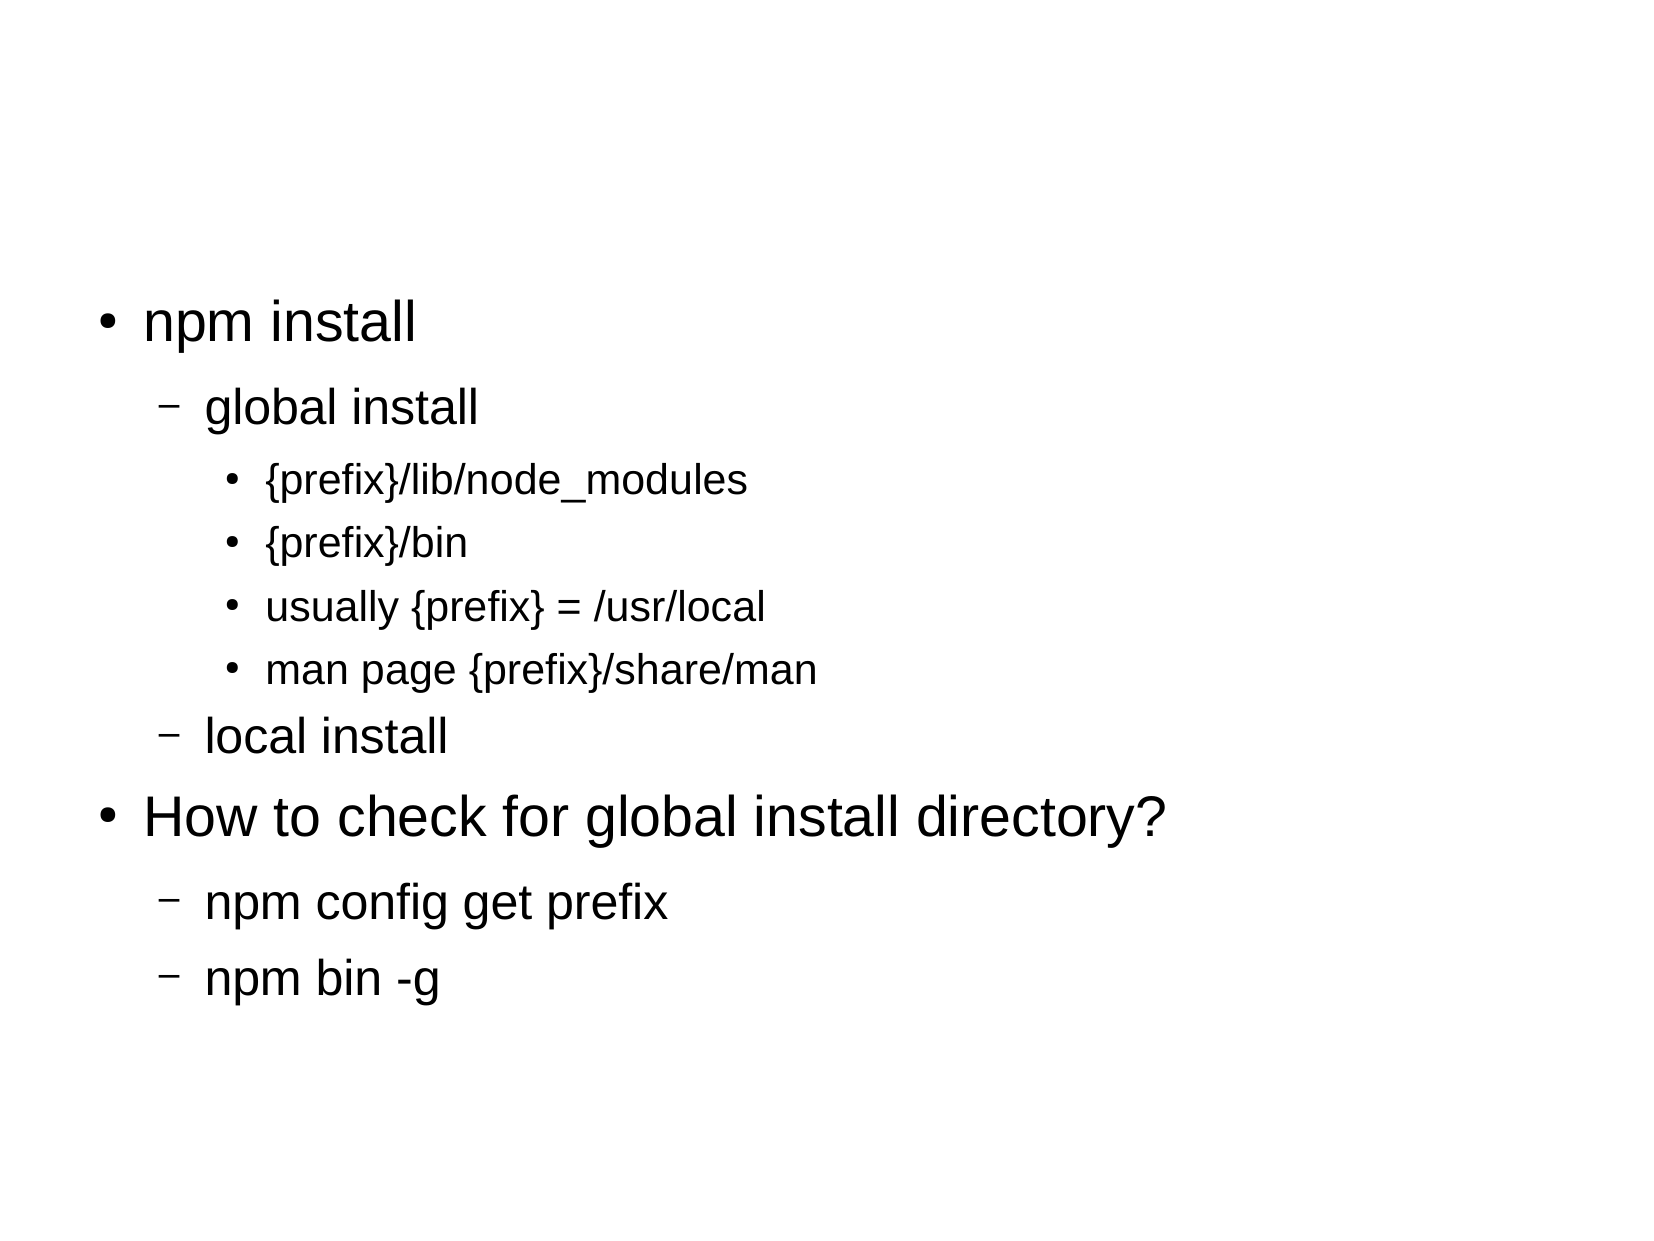

#
npm install
global install
{prefix}/lib/node_modules
{prefix}/bin
usually {prefix} = /usr/local
man page {prefix}/share/man
local install
How to check for global install directory?
npm config get prefix
npm bin -g